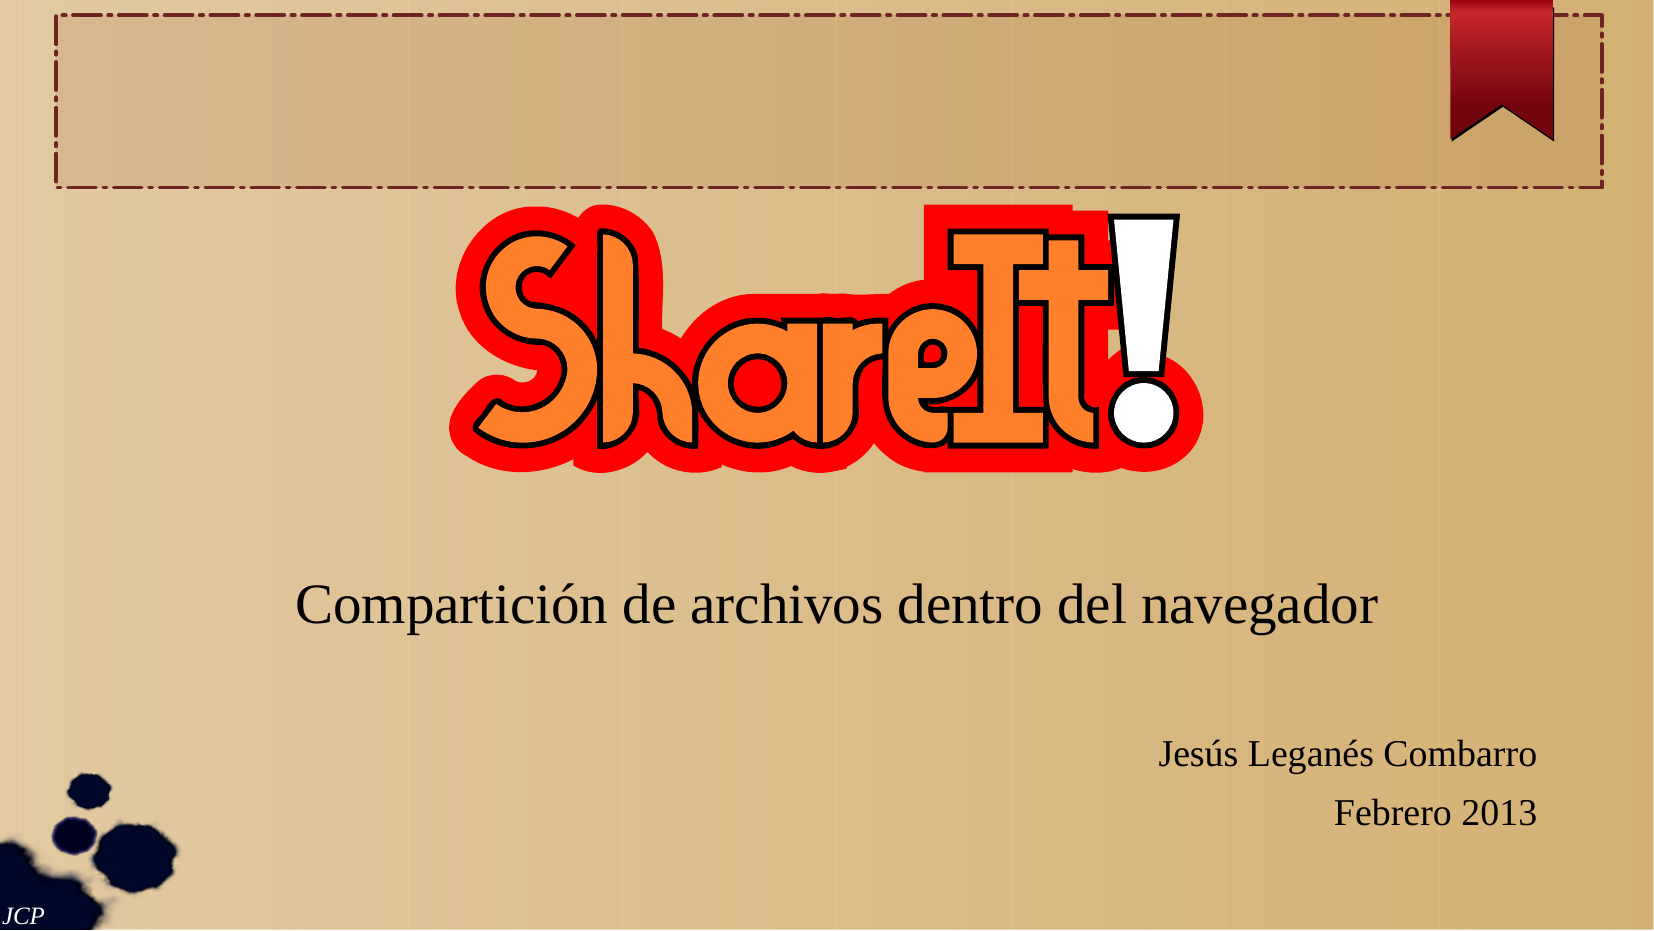

Compartición de archivos dentro del navegador
Jesús Leganés Combarro
Febrero 2013
# JCP